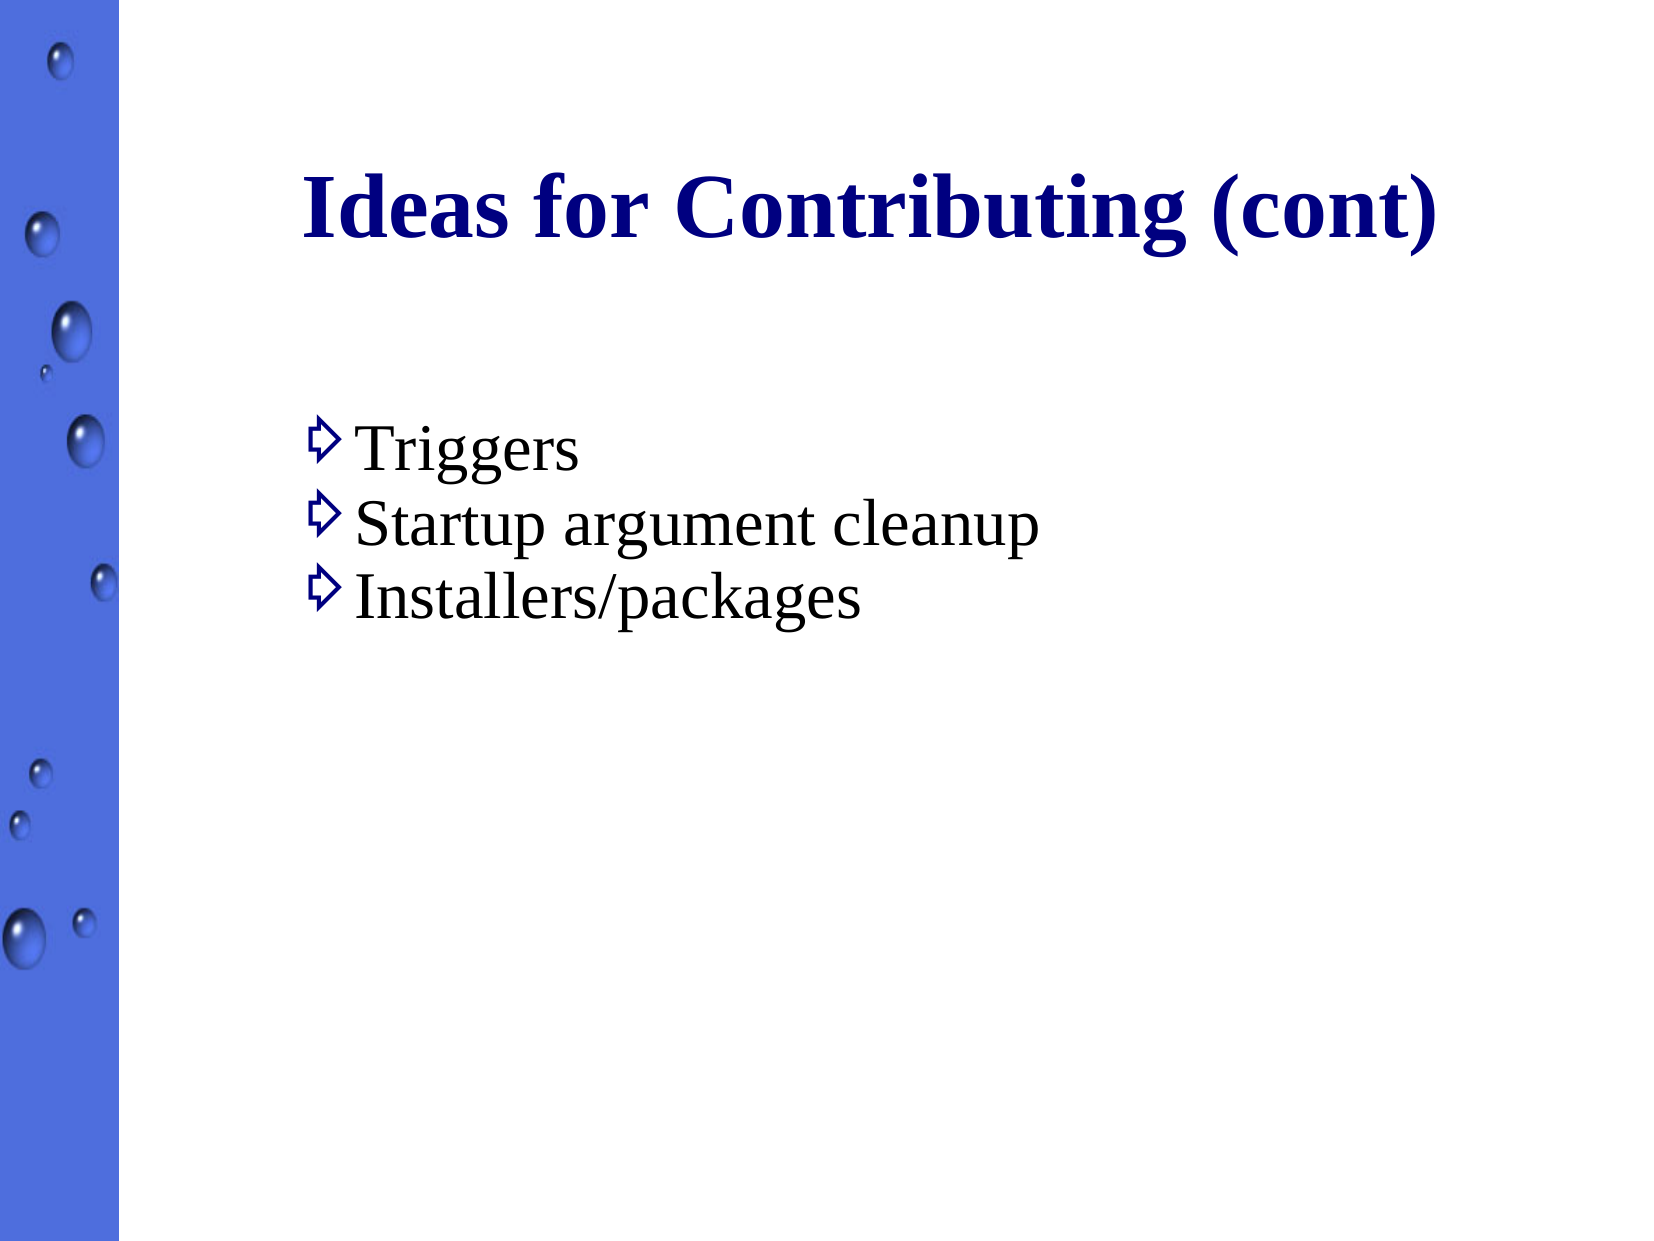

# Ideas for Contributing (cont)
Triggers
Startup argument cleanup
Installers/packages